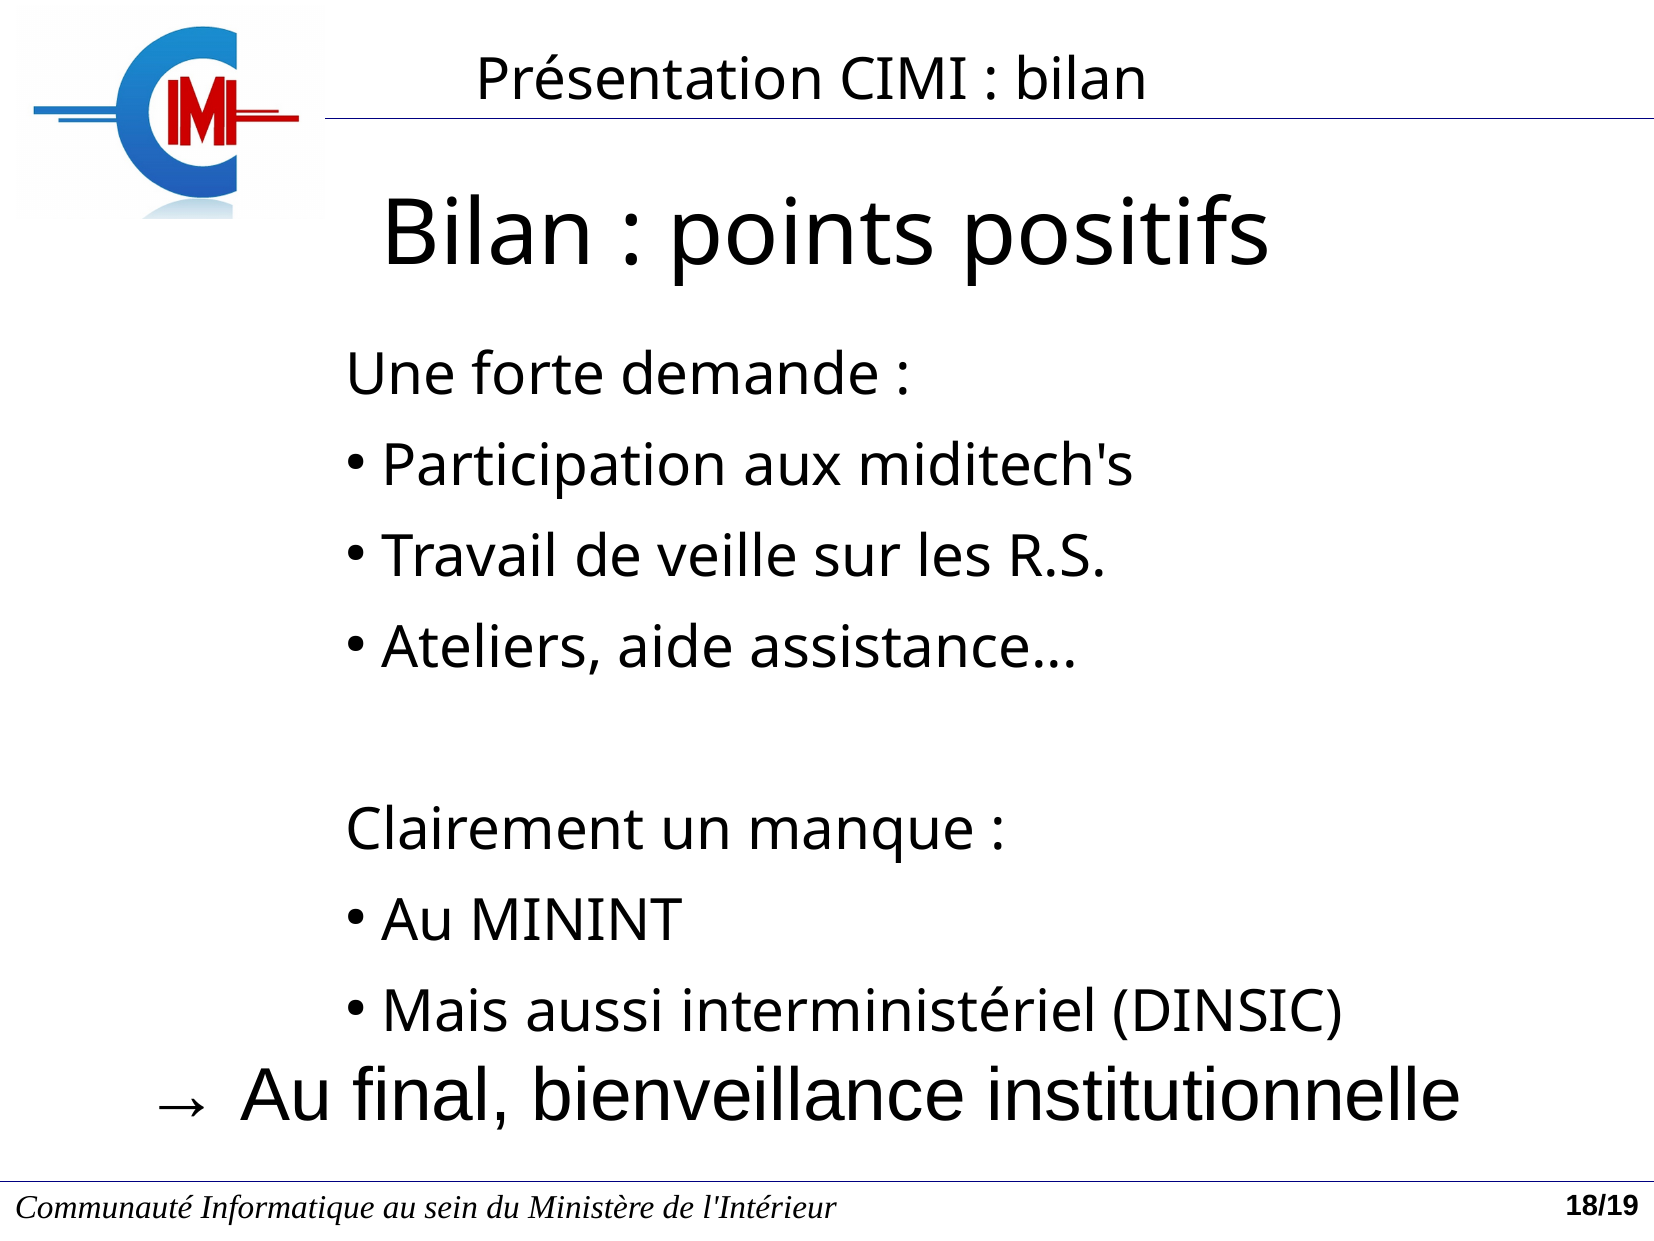

Présentation CIMI : bilan
Bilan : points positifs
Une forte demande :
 Participation aux miditech's
 Travail de veille sur les R.S.
 Ateliers, aide assistance...
Clairement un manque :
 Au MININT
 Mais aussi interministériel (DINSIC)
→ Au final, bienveillance institutionnelle